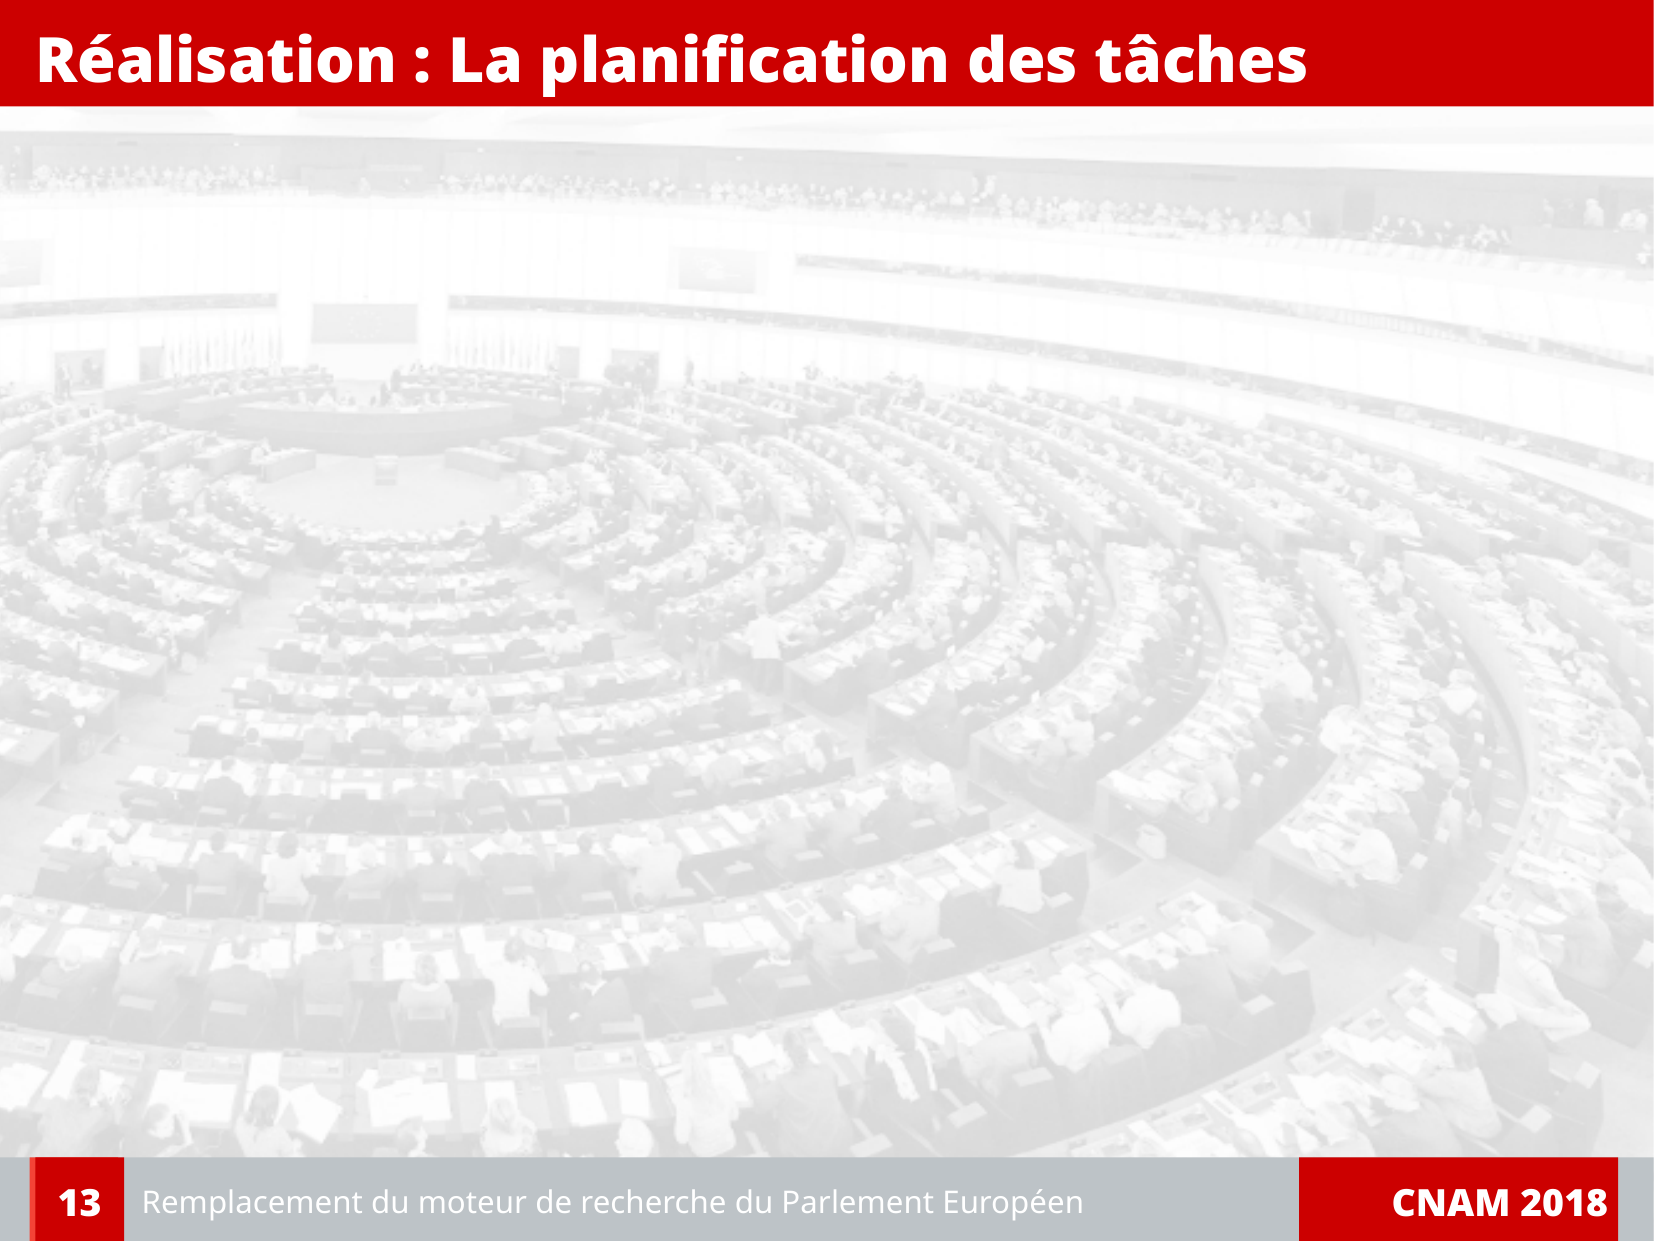

# Réalisation : La planification des tâches
13
Remplacement du moteur de recherche du Parlement Européen